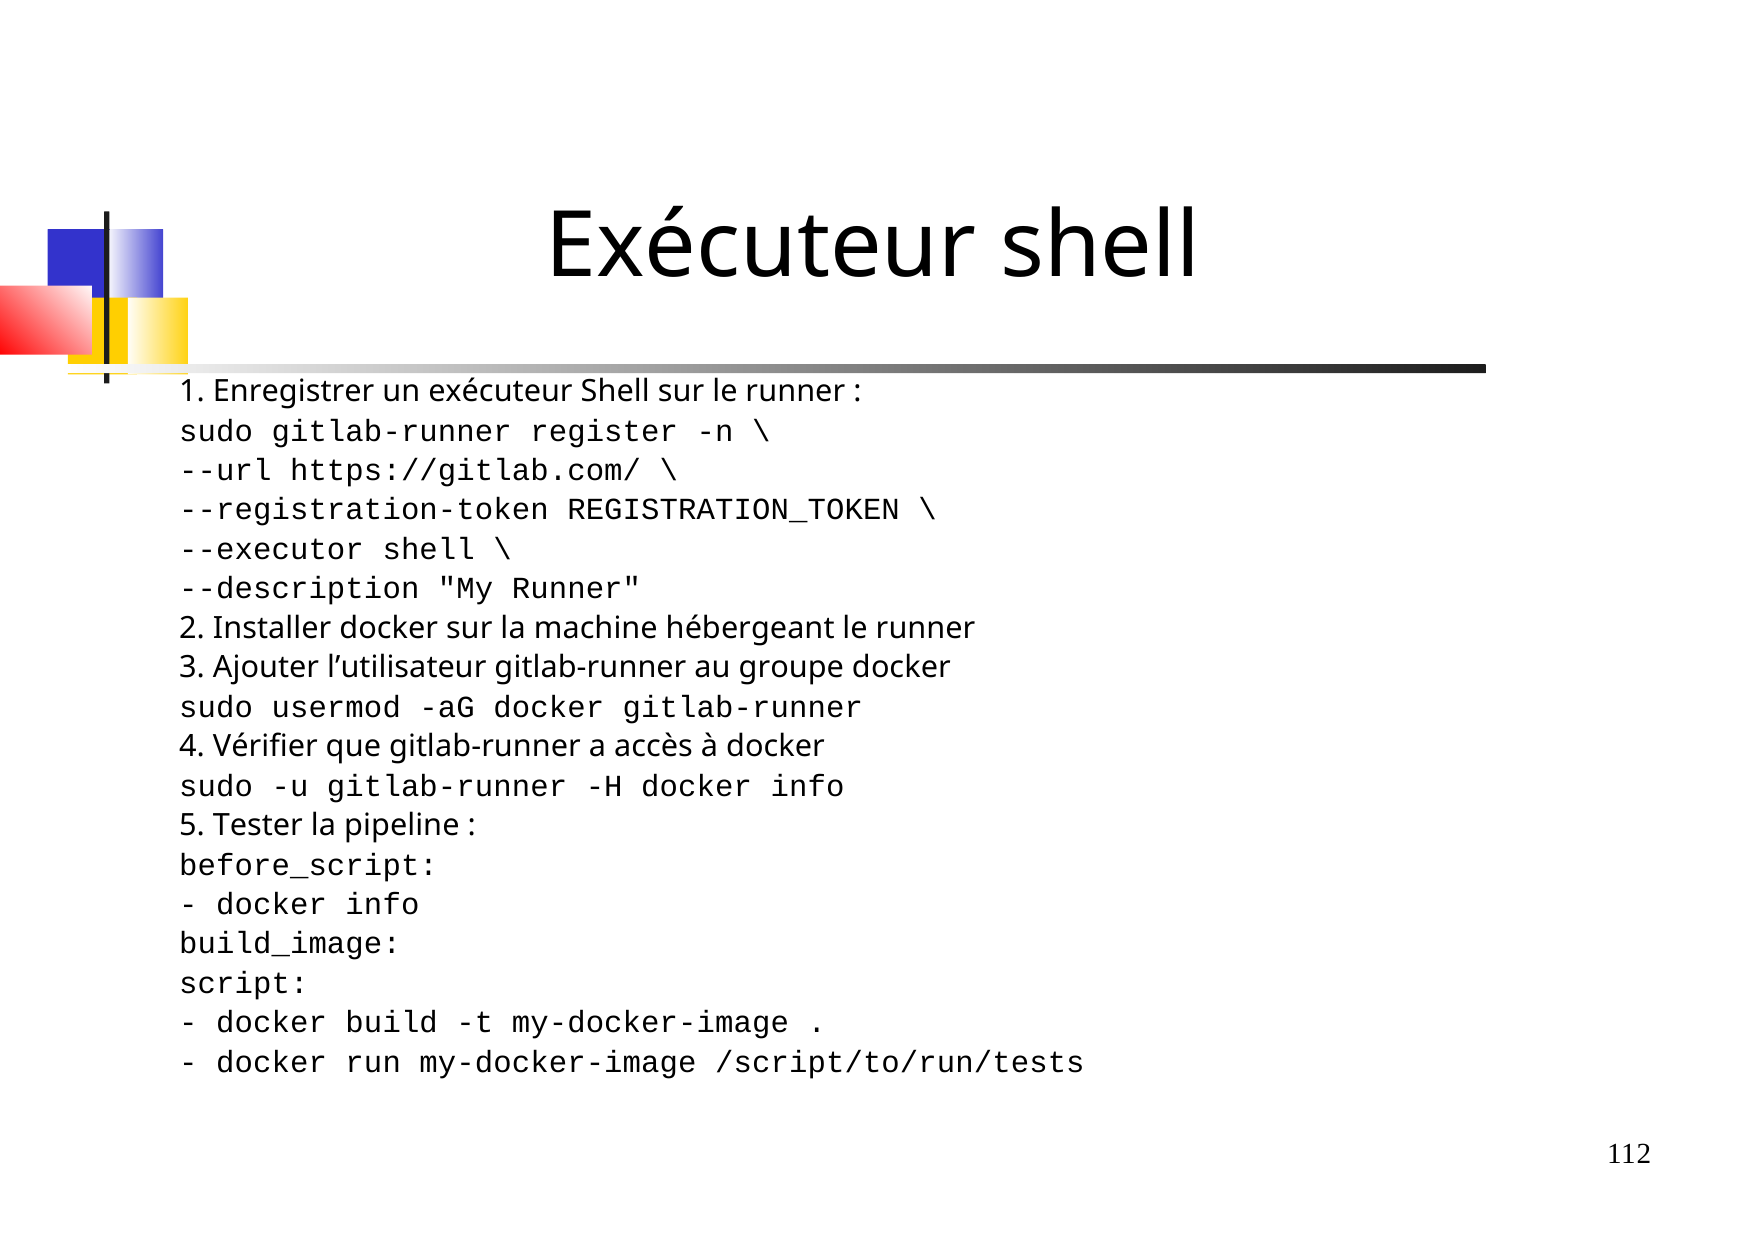

# Exécuteur shell
1. Enregistrer un exécuteur Shell sur le runner :
sudo gitlab-runner register -n \
--url https://gitlab.com/ \
--registration-token REGISTRATION_TOKEN \
--executor shell \
--description "My Runner"
2. Installer docker sur la machine hébergeant le runner
3. Ajouter l’utilisateur gitlab-runner au groupe docker
sudo usermod -aG docker gitlab-runner
4. Vérifier que gitlab-runner a accès à docker
sudo -u gitlab-runner -H docker info
5. Tester la pipeline :
before_script:
- docker info
build_image:
script:
- docker build -t my-docker-image .
- docker run my-docker-image /script/to/run/tests